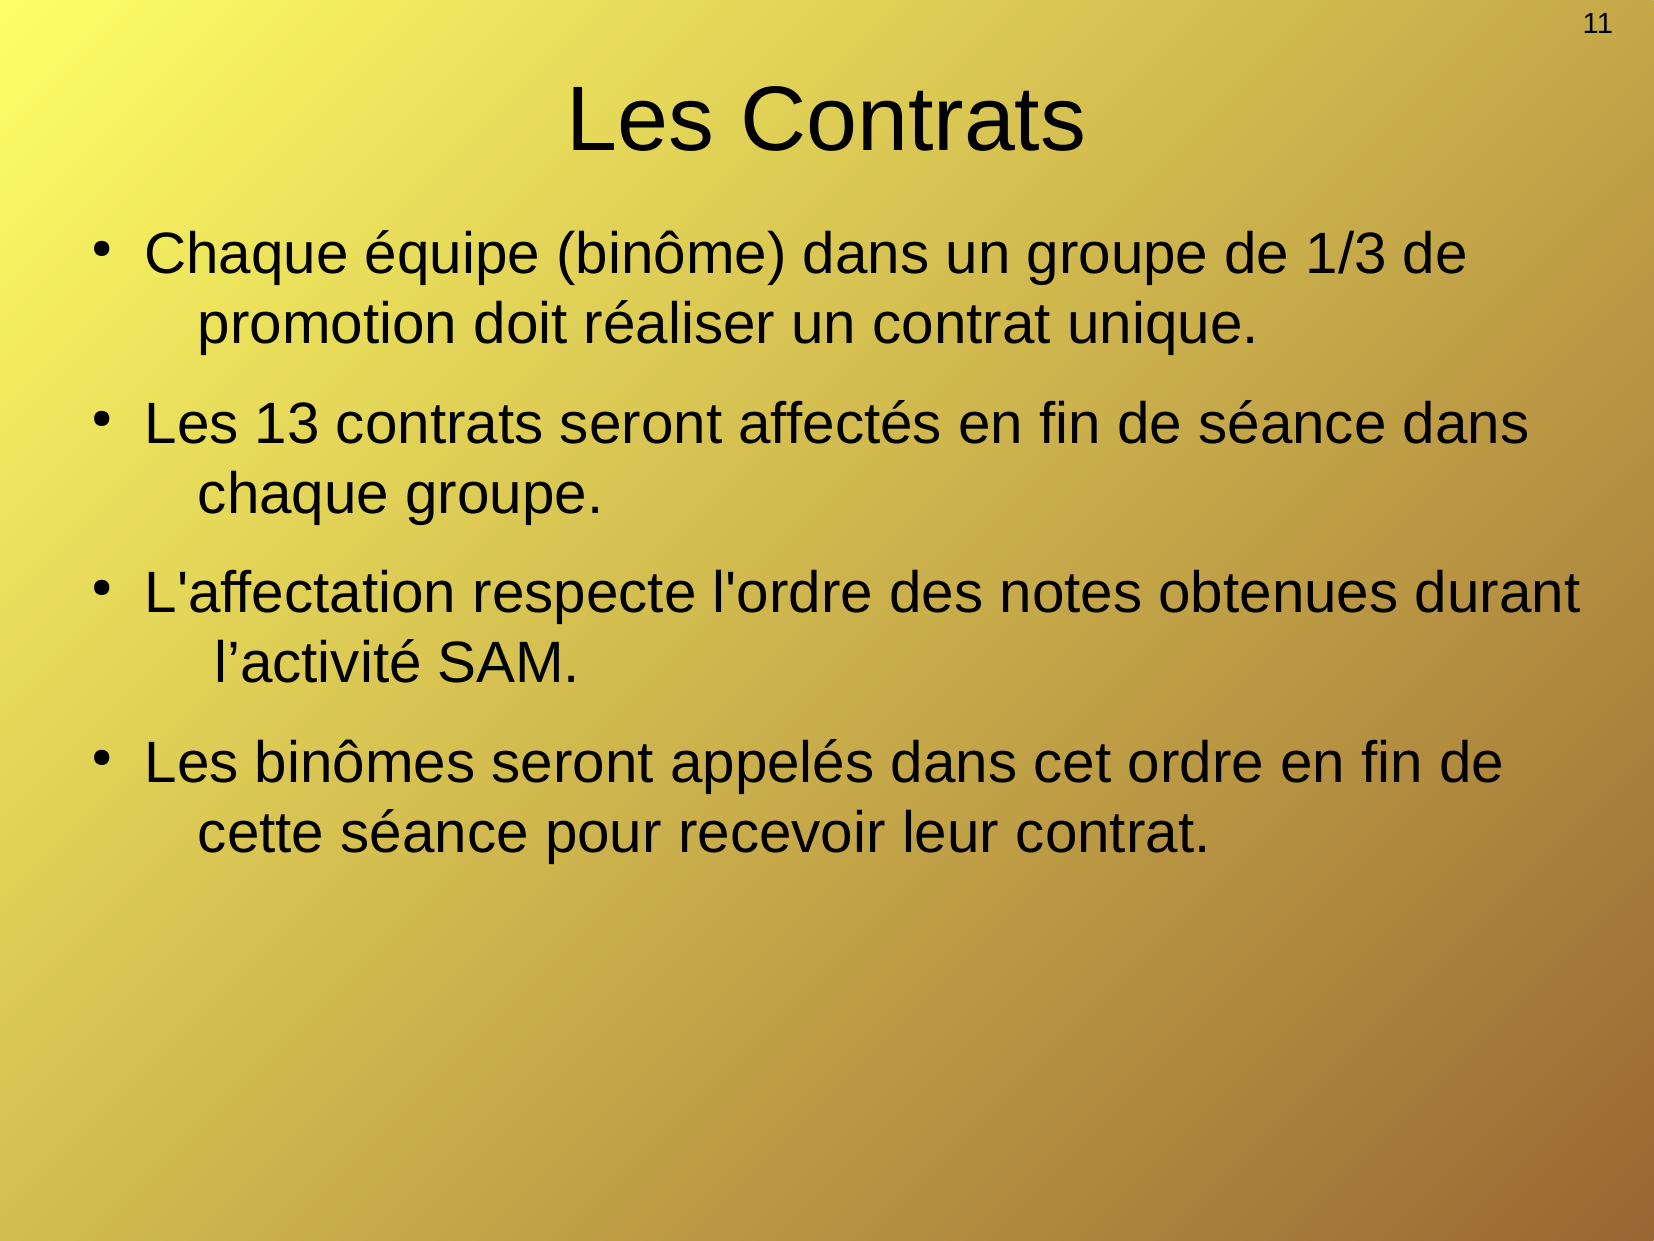

# Les Contrats
Chaque équipe (binôme) dans un groupe de 1/3 de promotion doit réaliser un contrat unique.
Les 13 contrats seront affectés en fin de séance dans chaque groupe.
L'affectation respecte l'ordre des notes obtenues durant l’activité SAM.
Les binômes seront appelés dans cet ordre en fin de cette séance pour recevoir leur contrat.